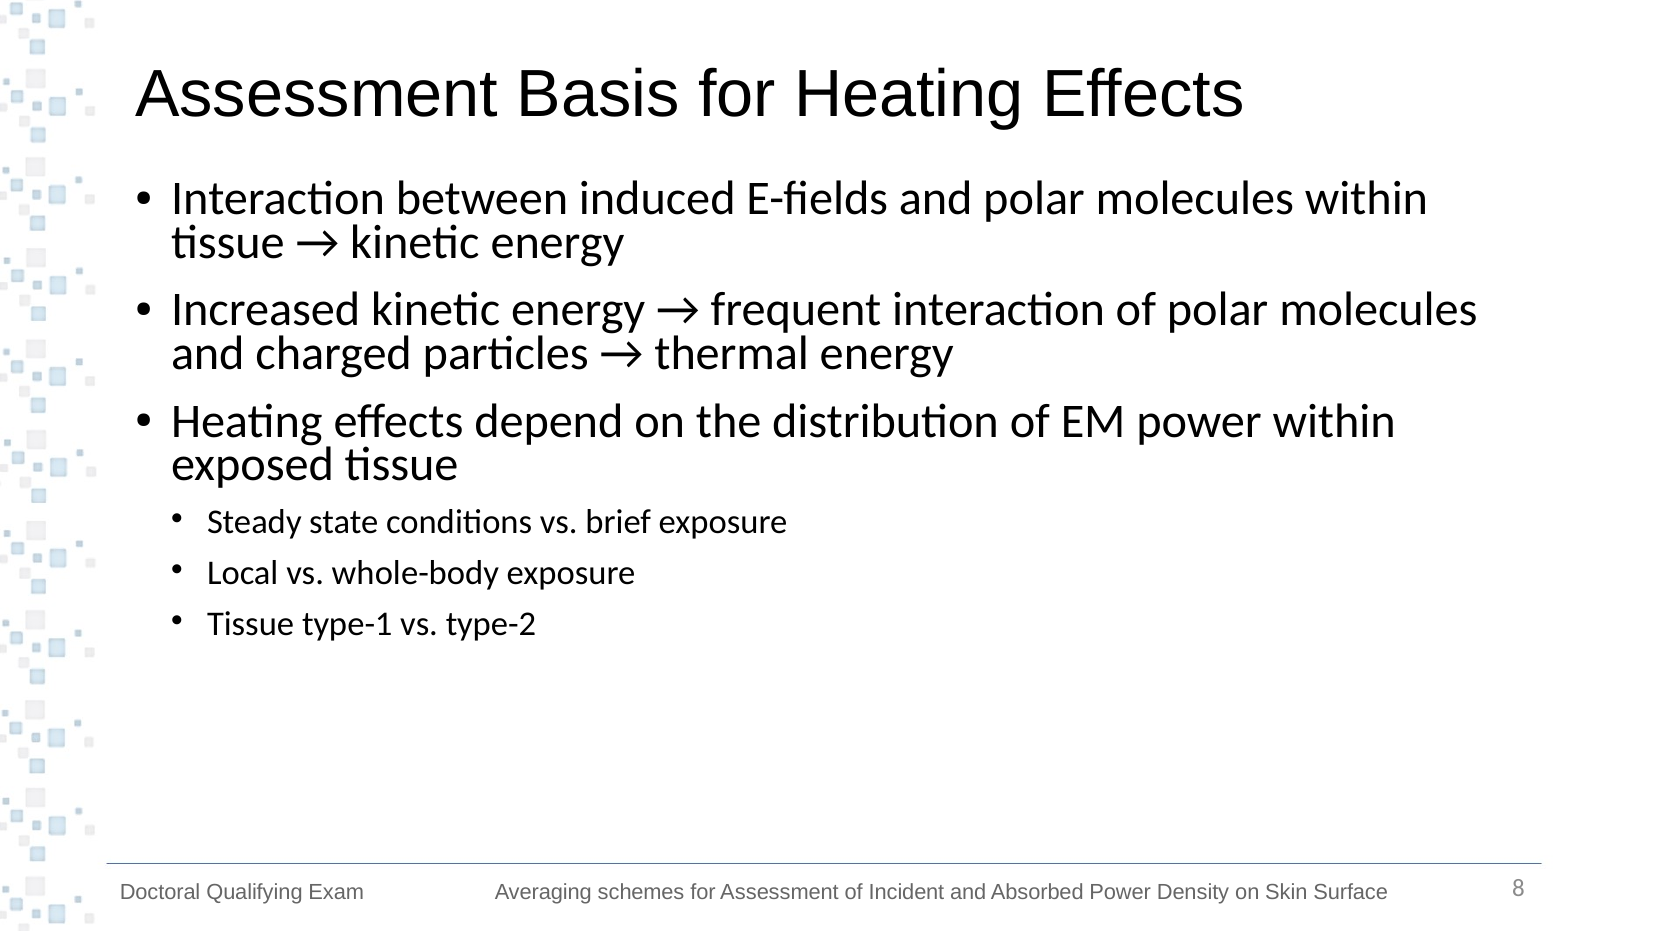

# Assessment Basis for Heating Effects
Interaction between induced E-fields and polar molecules within tissue → kinetic energy
Increased kinetic energy → frequent interaction of polar molecules and charged particles → thermal energy
Heating effects depend on the distribution of EM power within exposed tissue
Steady state conditions vs. brief exposure
Local vs. whole-body exposure
Tissue type-1 vs. type-2
8
Doctoral Qualifying Exam		Averaging schemes for Assessment of Incident and Absorbed Power Density on Skin Surface